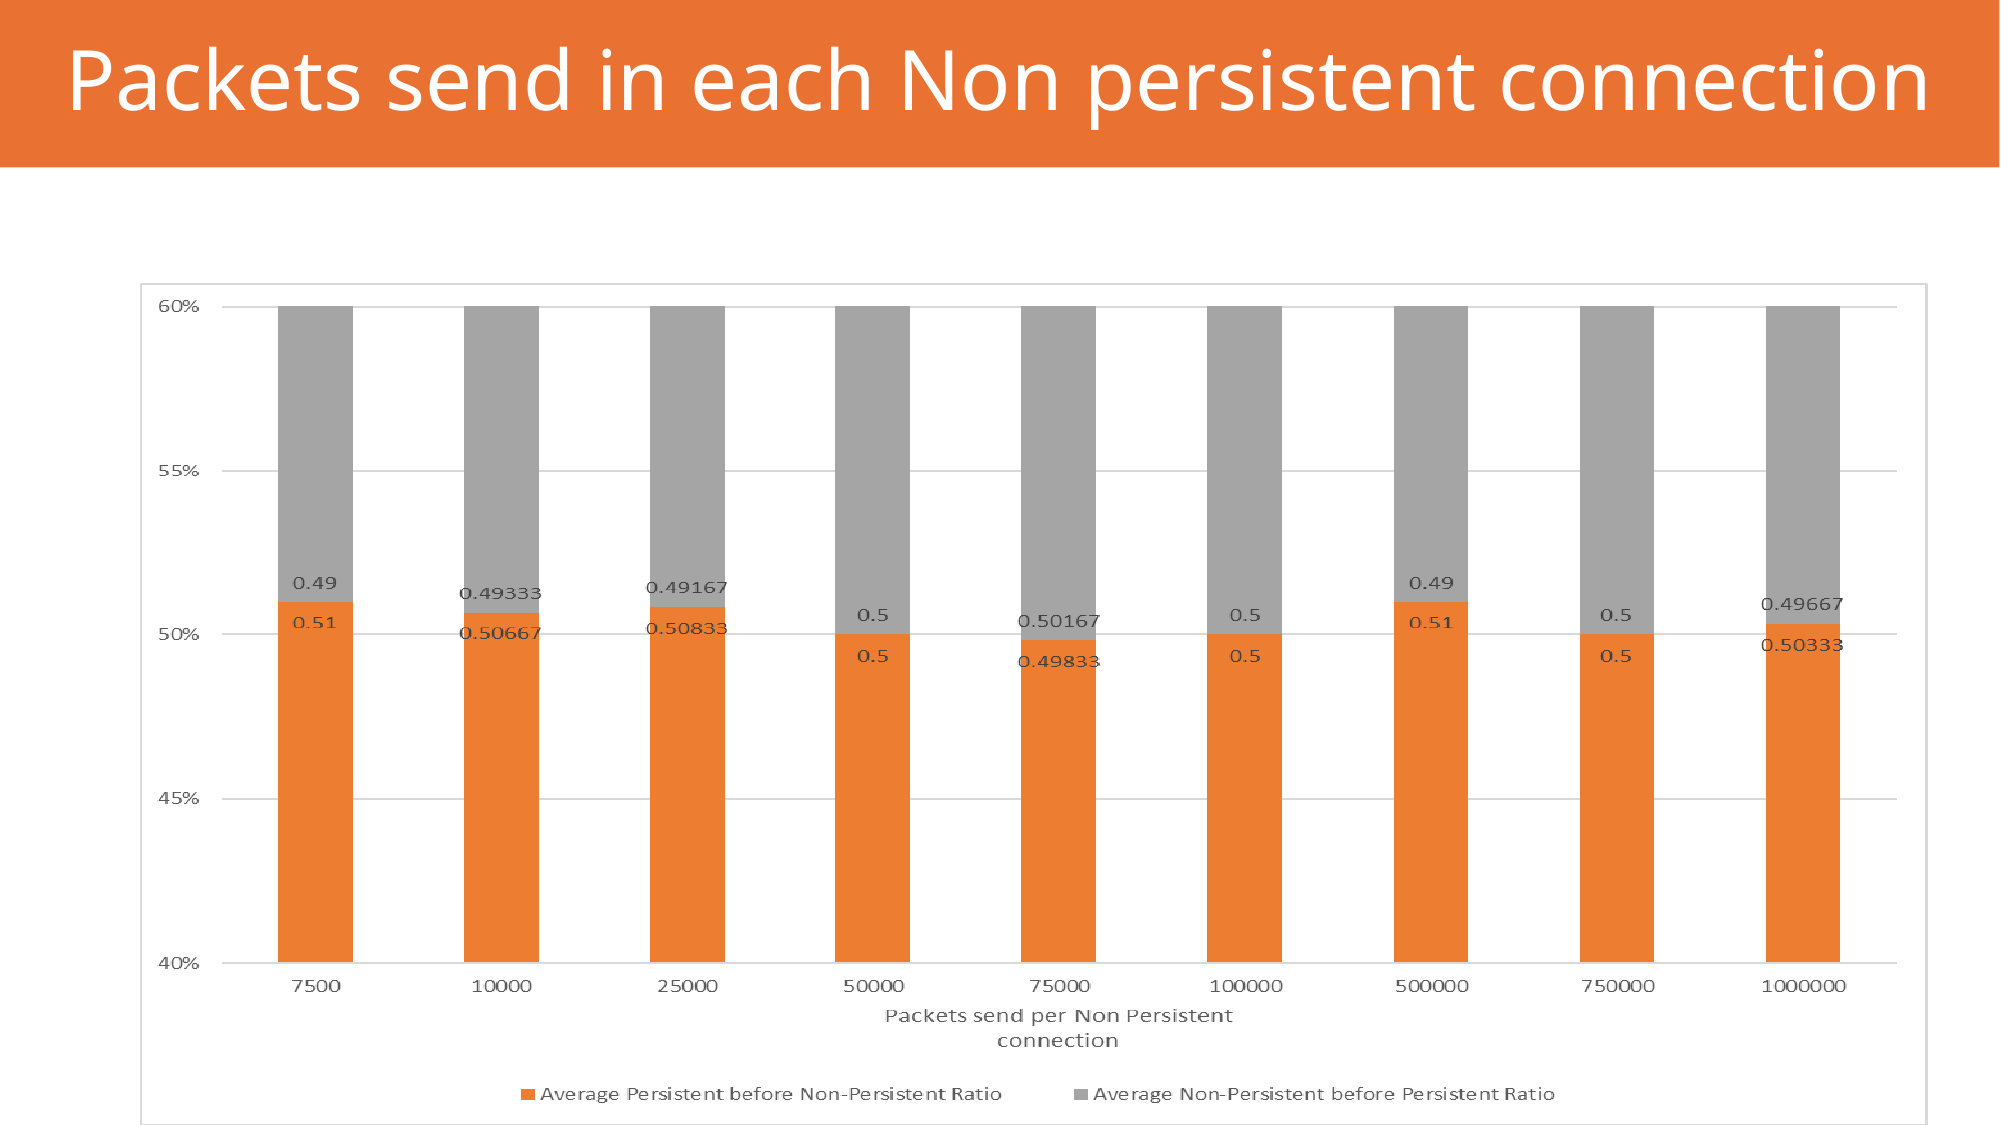

# Packets send in each Non persistent connection